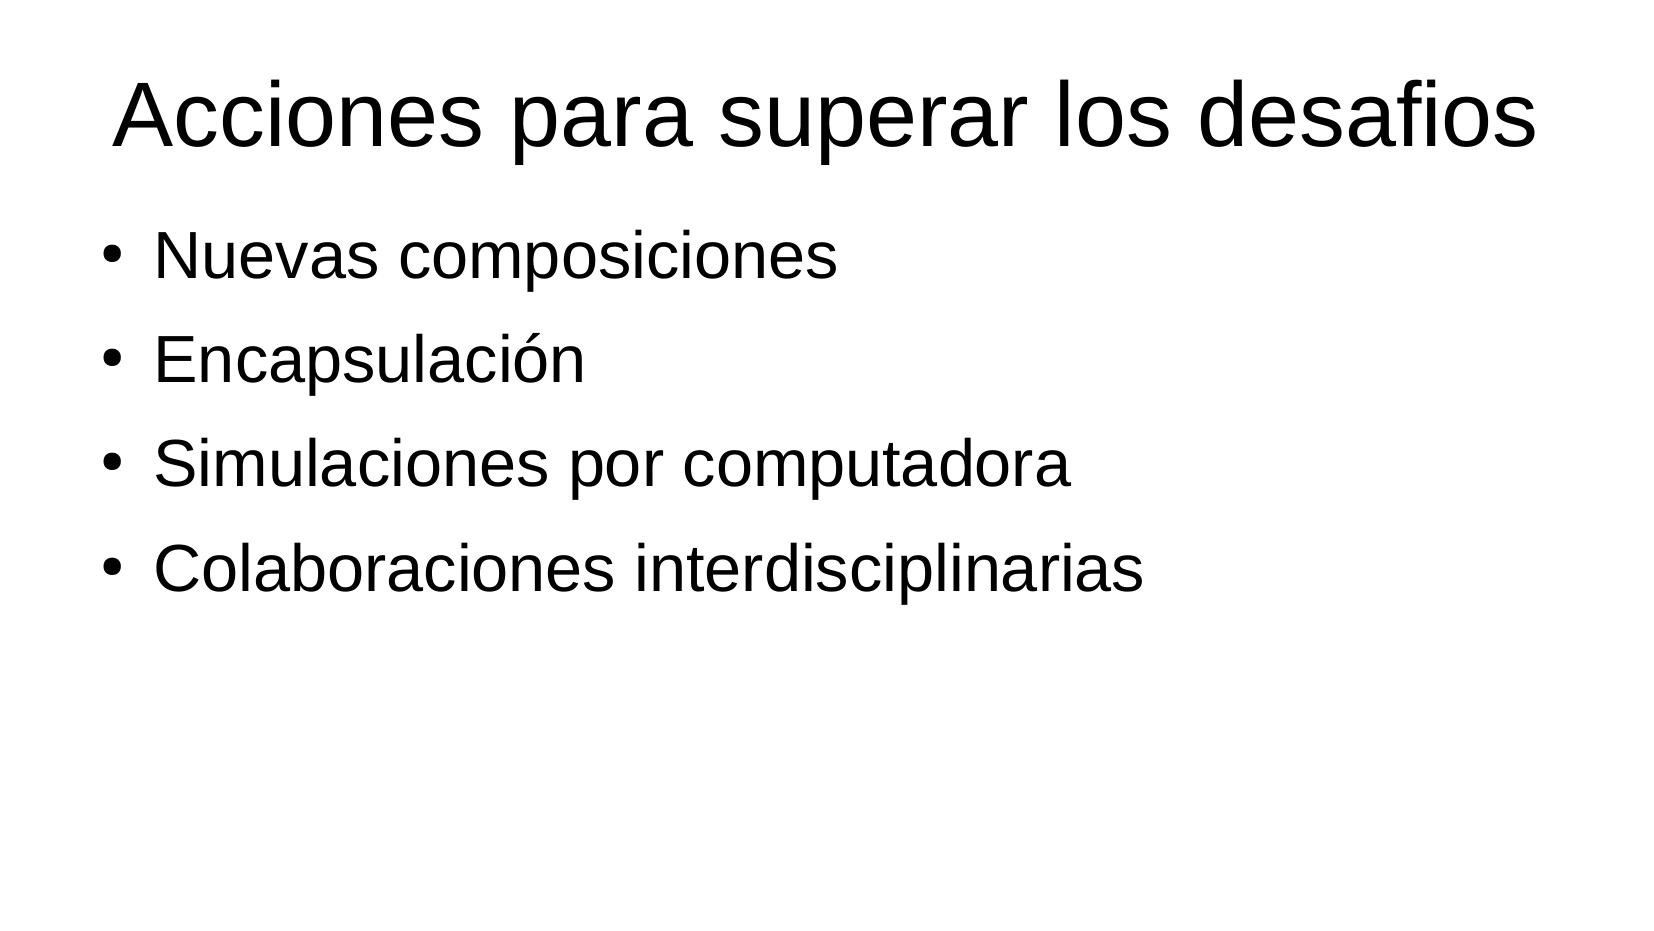

# Acciones para superar los desafios
Nuevas composiciones
Encapsulación
Simulaciones por computadora
Colaboraciones interdisciplinarias